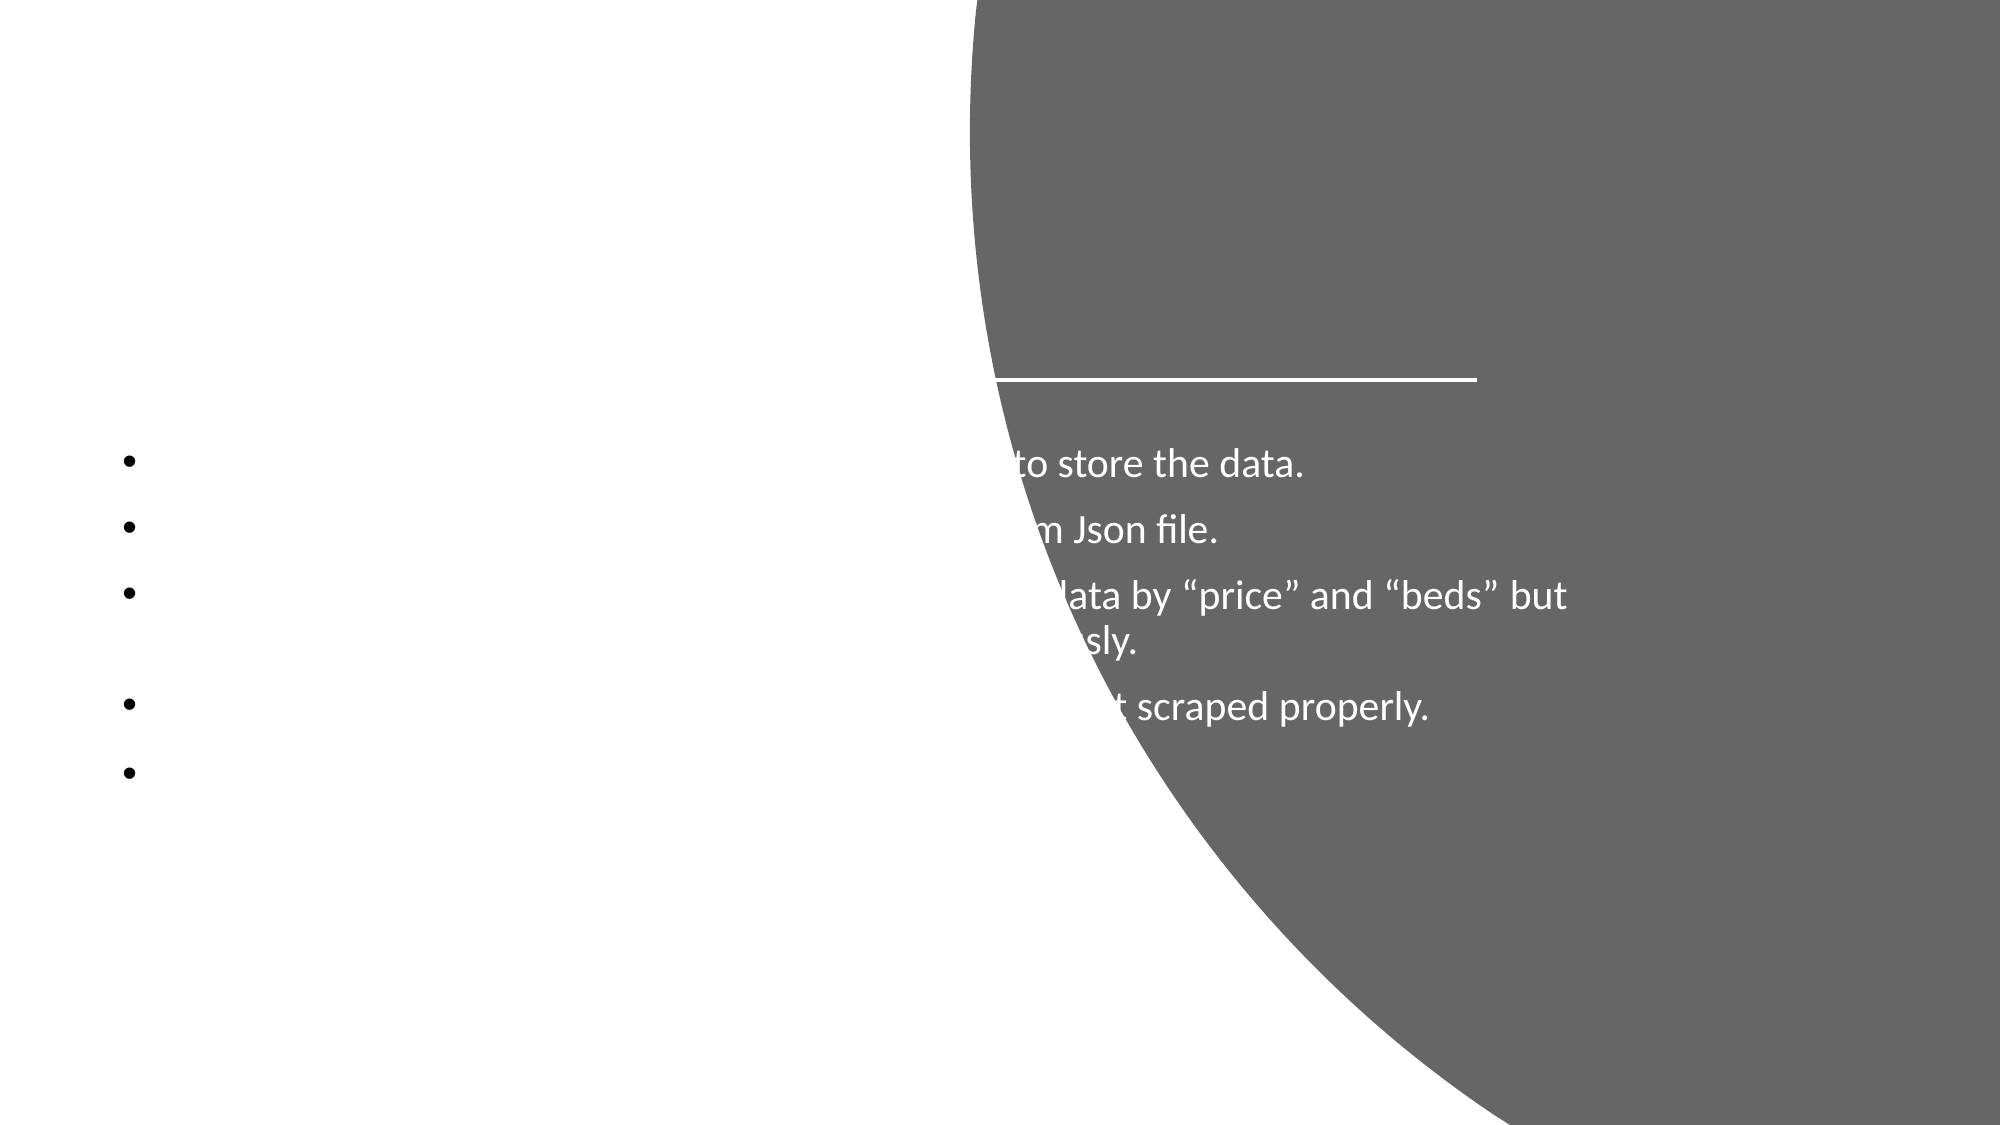

# Limitations:
We do not have backend database; we are unable to store the data.
We have used Jquery filters for filtering the data from Json file.
Only two filters were used to filter the home listings data by “price” and “beds” but we were not able to use both the filters simultaneously.
After scraping the data, the links for few images were not scraped properly.